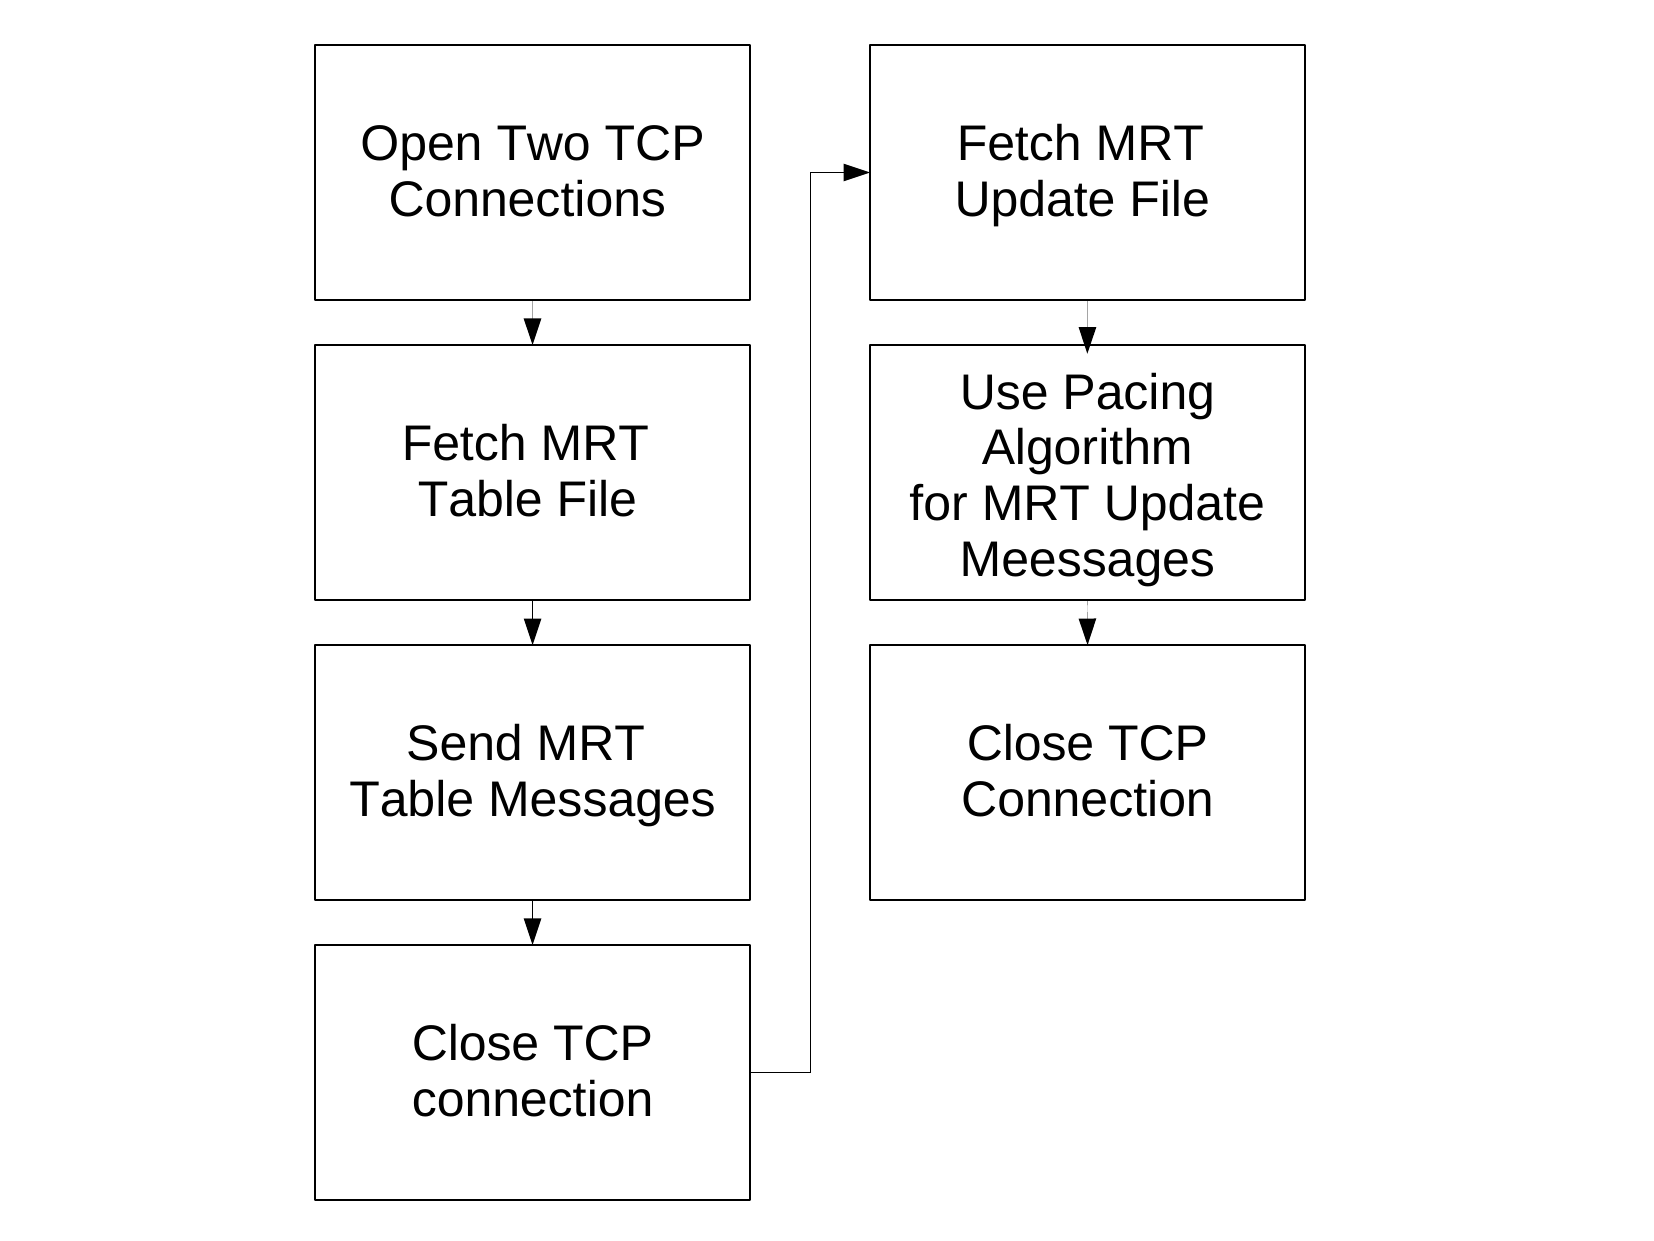

Open Two TCP Connections
Fetch MRT
Update File
Use Pacing Algorithm
for MRT Update Meessages
Fetch MRT
Table File
Send MRT
Table Messages
Close TCP Connection
Close TCP connection